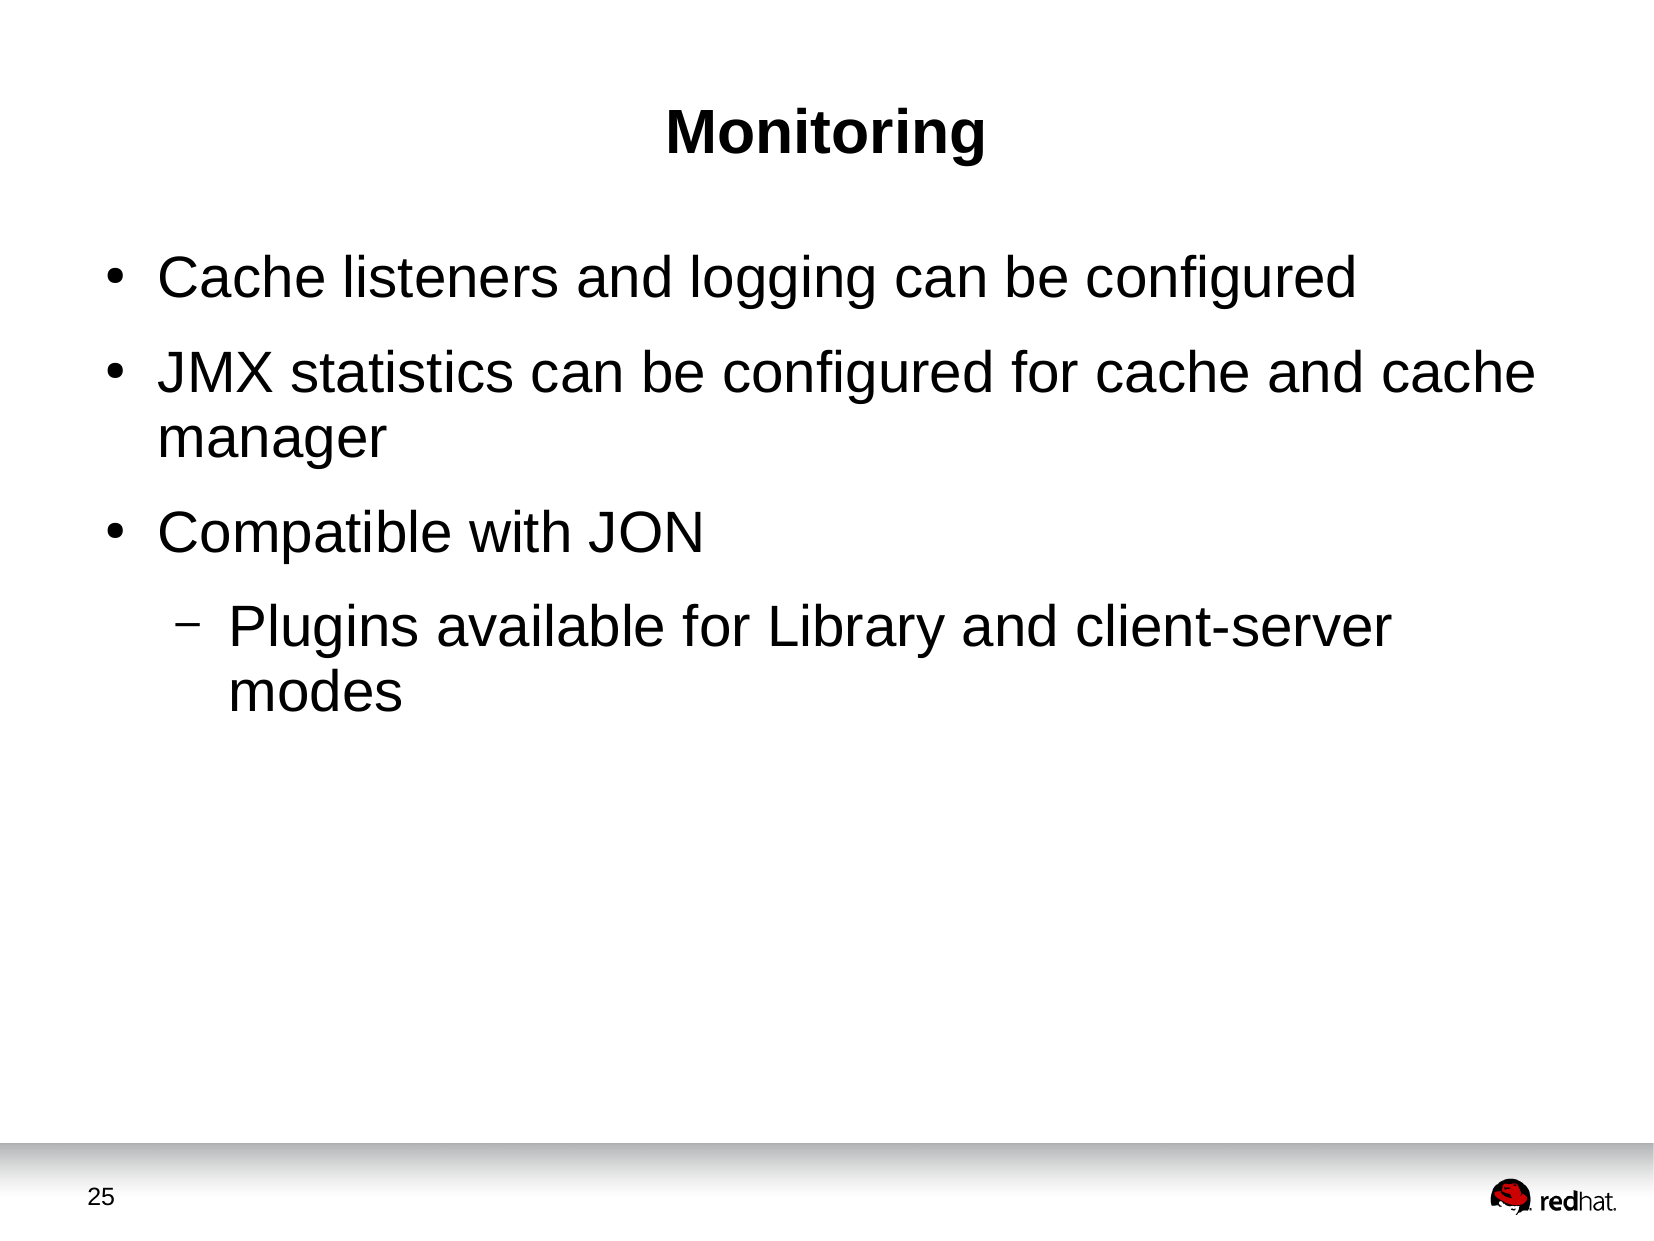

# Monitoring
Cache listeners and logging can be configured
JMX statistics can be configured for cache and cache manager
Compatible with JON
Plugins available for Library and client-server modes